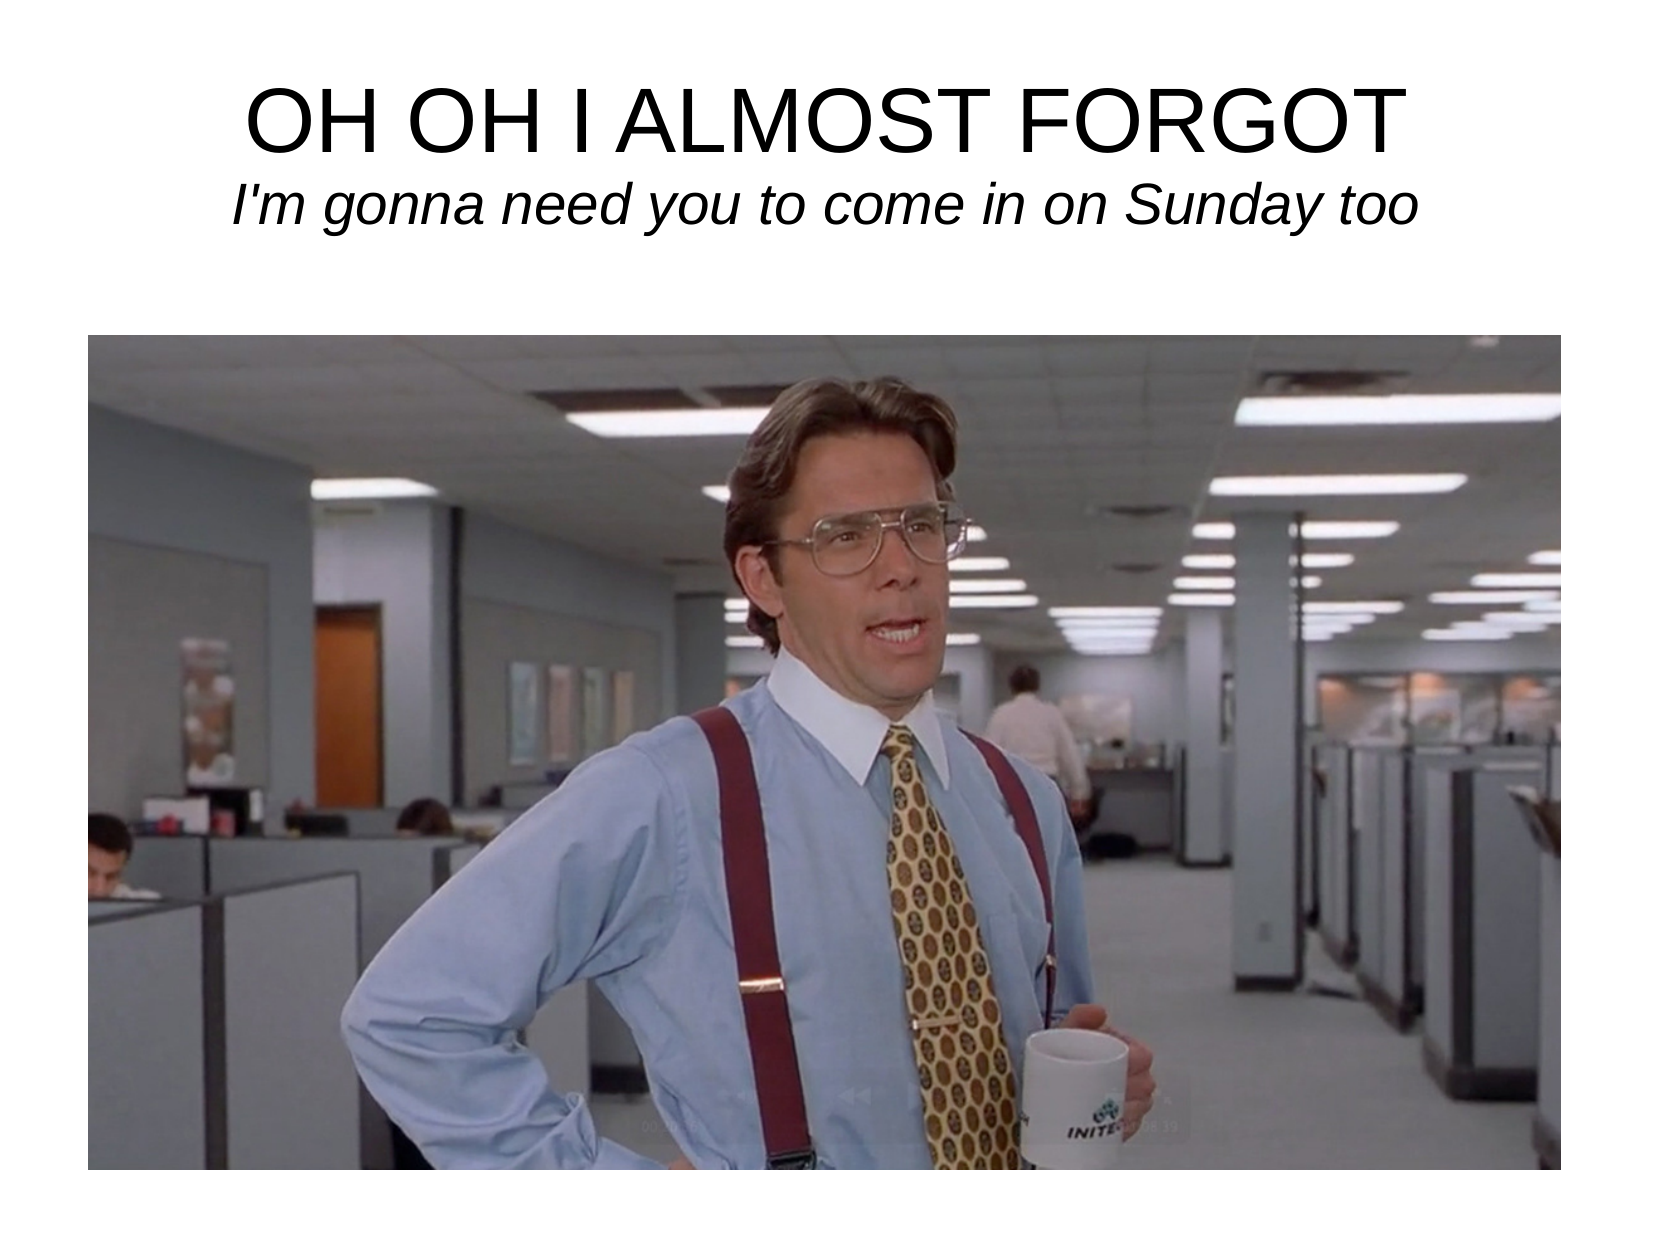

# OH OH I ALMOST FORGOT I'm gonna need you to come in on Sunday too